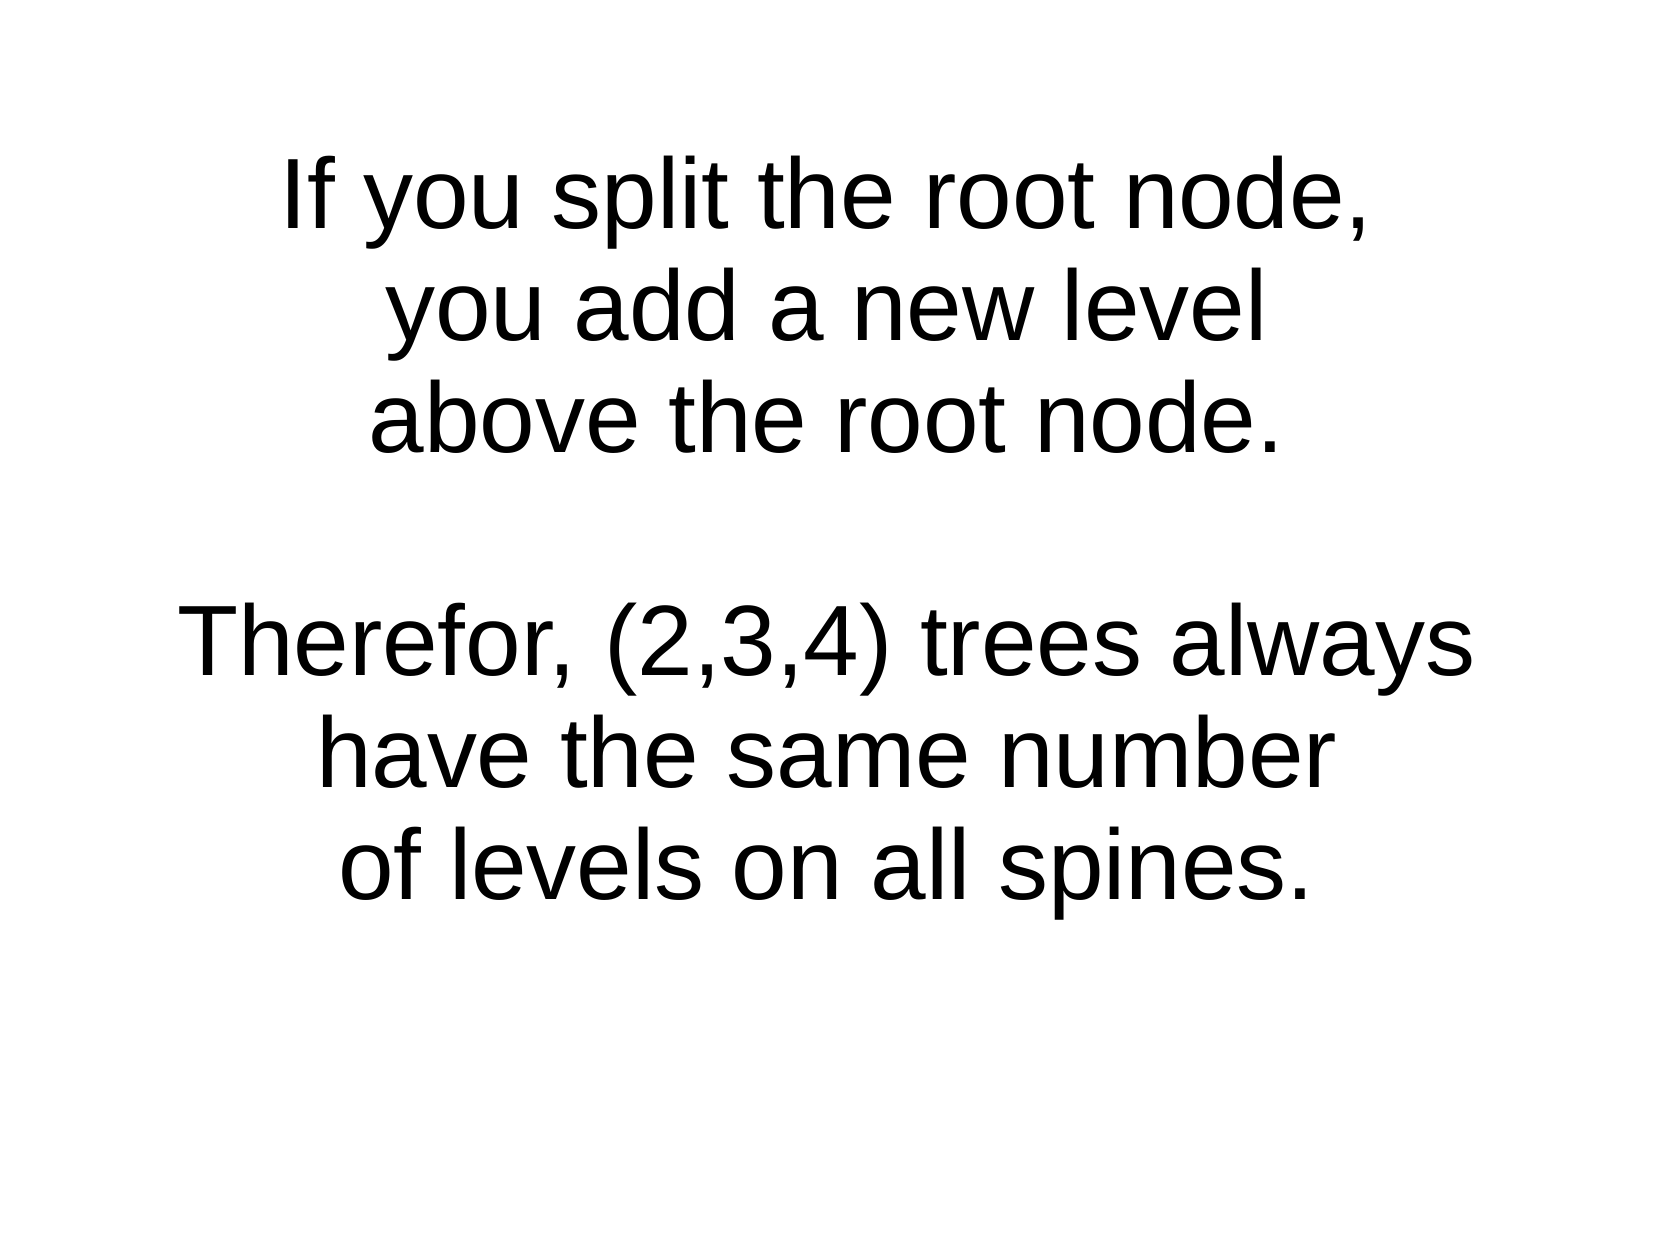

# If you split the root node, you add a new level above the root node.
Therefor, (2,3,4) trees always have the same number
of levels on all spines.